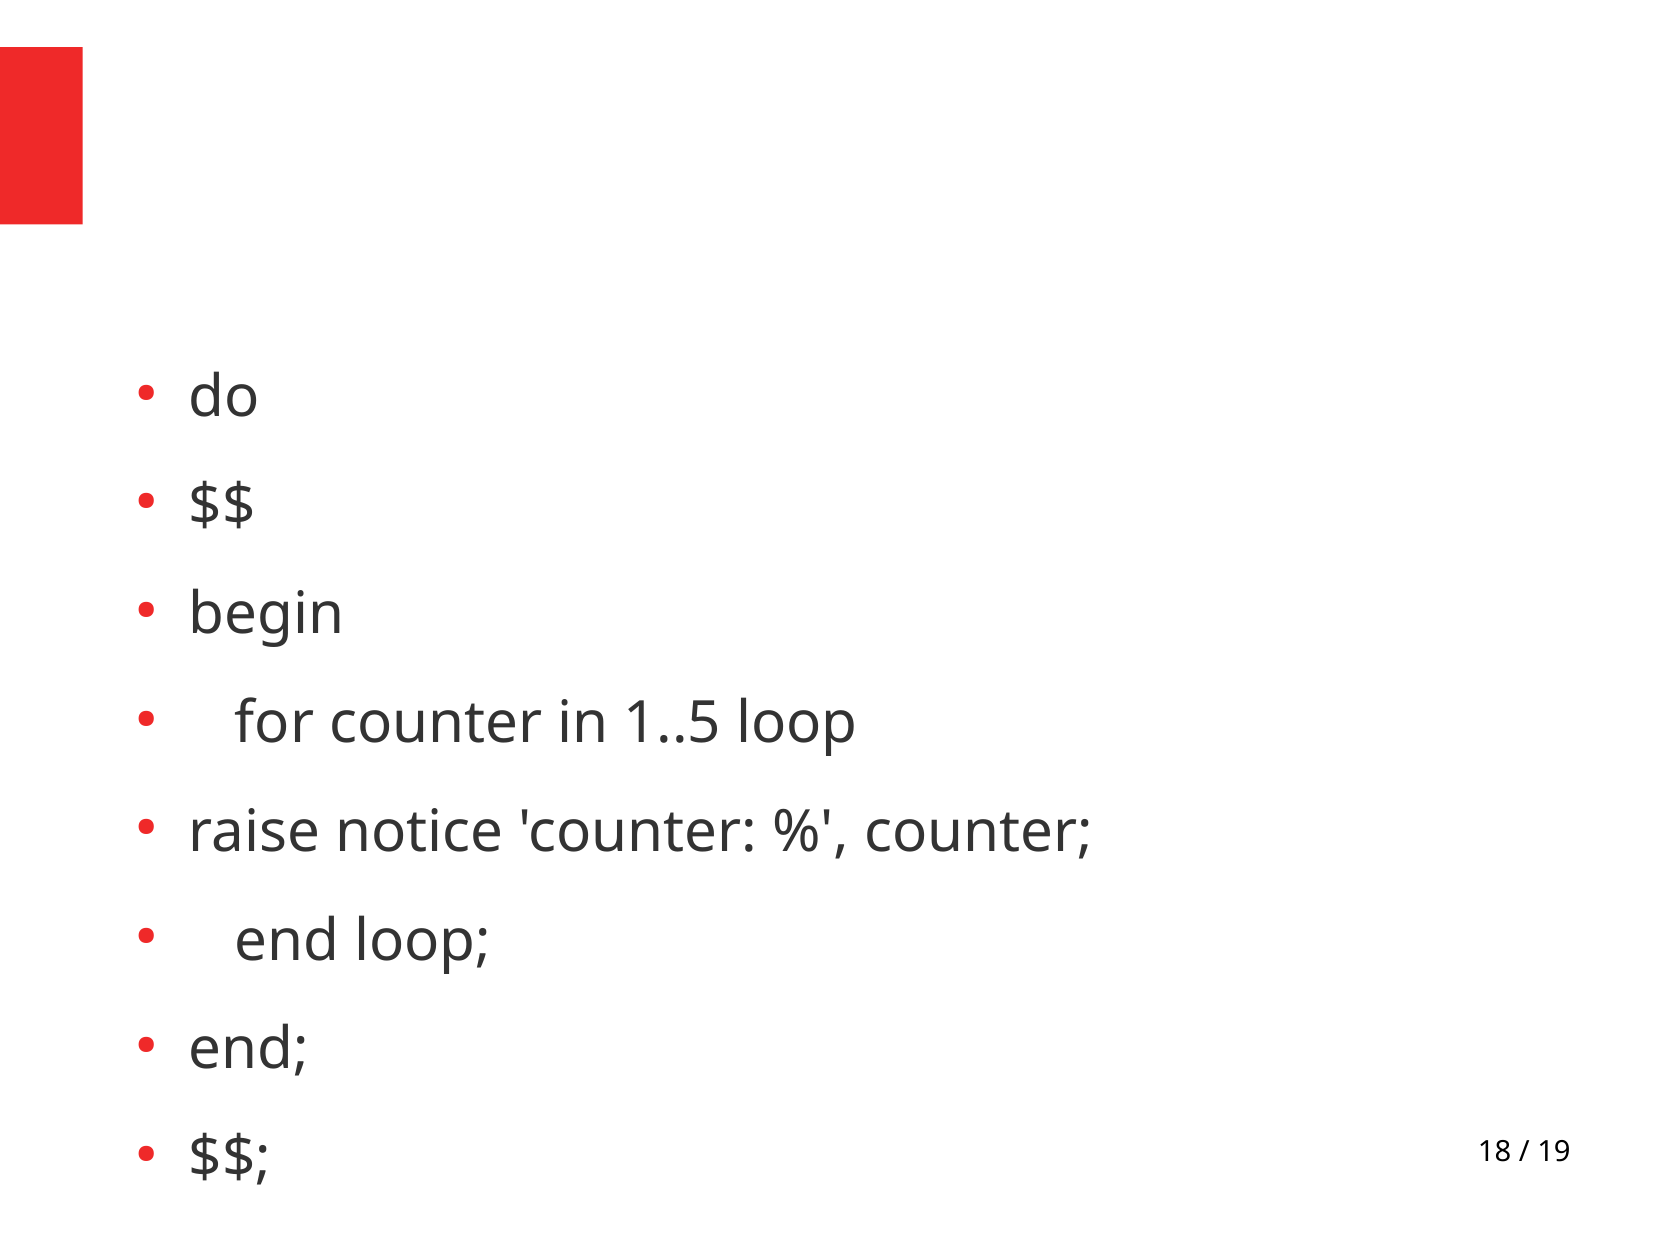

#
do
$$
begin
 for counter in 1..5 loop
raise notice 'counter: %', counter;
 end loop;
end;
$$;
18